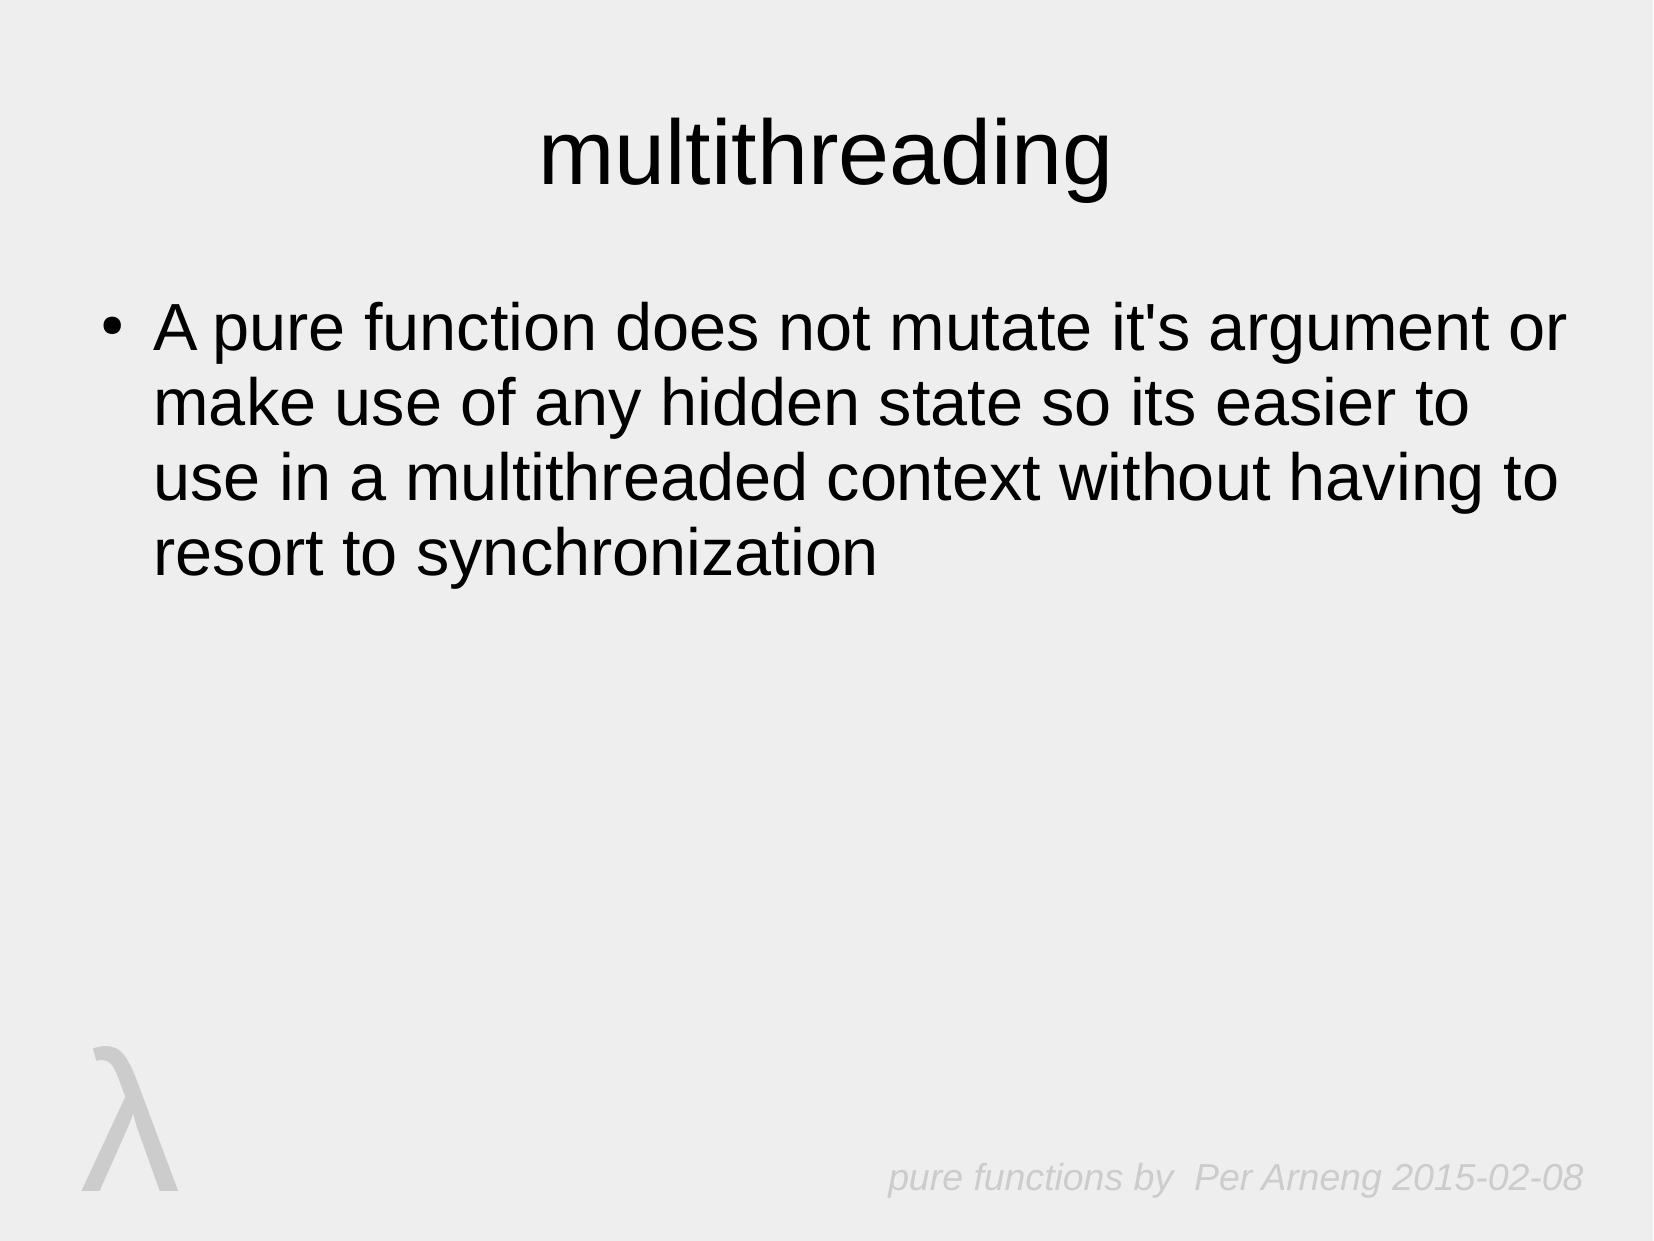

# multithreading
A pure function does not mutate it's argument or make use of any hidden state so its easier to use in a multithreaded context without having to resort to synchronization